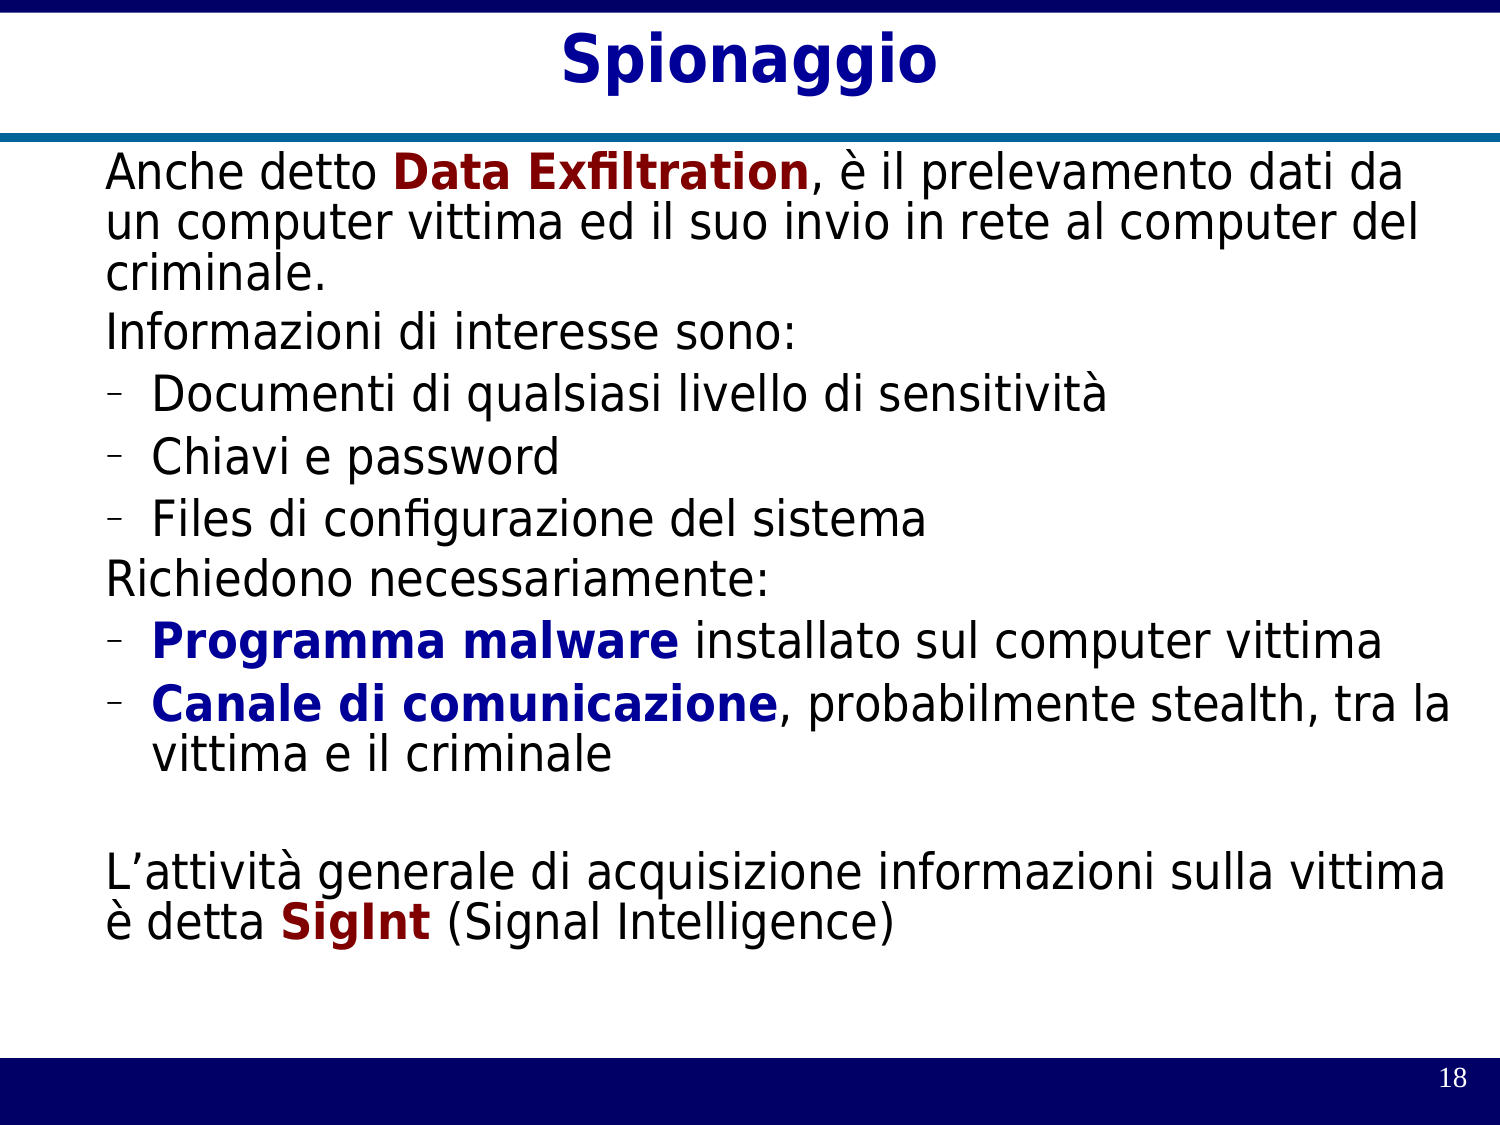

# Spionaggio
Anche detto Data Exfiltration, è il prelevamento dati da un computer vittima ed il suo invio in rete al computer del criminale.
Informazioni di interesse sono:
Documenti di qualsiasi livello di sensitività
Chiavi e password
Files di configurazione del sistema
Richiedono necessariamente:
Programma malware installato sul computer vittima
Canale di comunicazione, probabilmente stealth, tra la vittima e il criminale
L’attività generale di acquisizione informazioni sulla vittima è detta SigInt (Signal Intelligence)